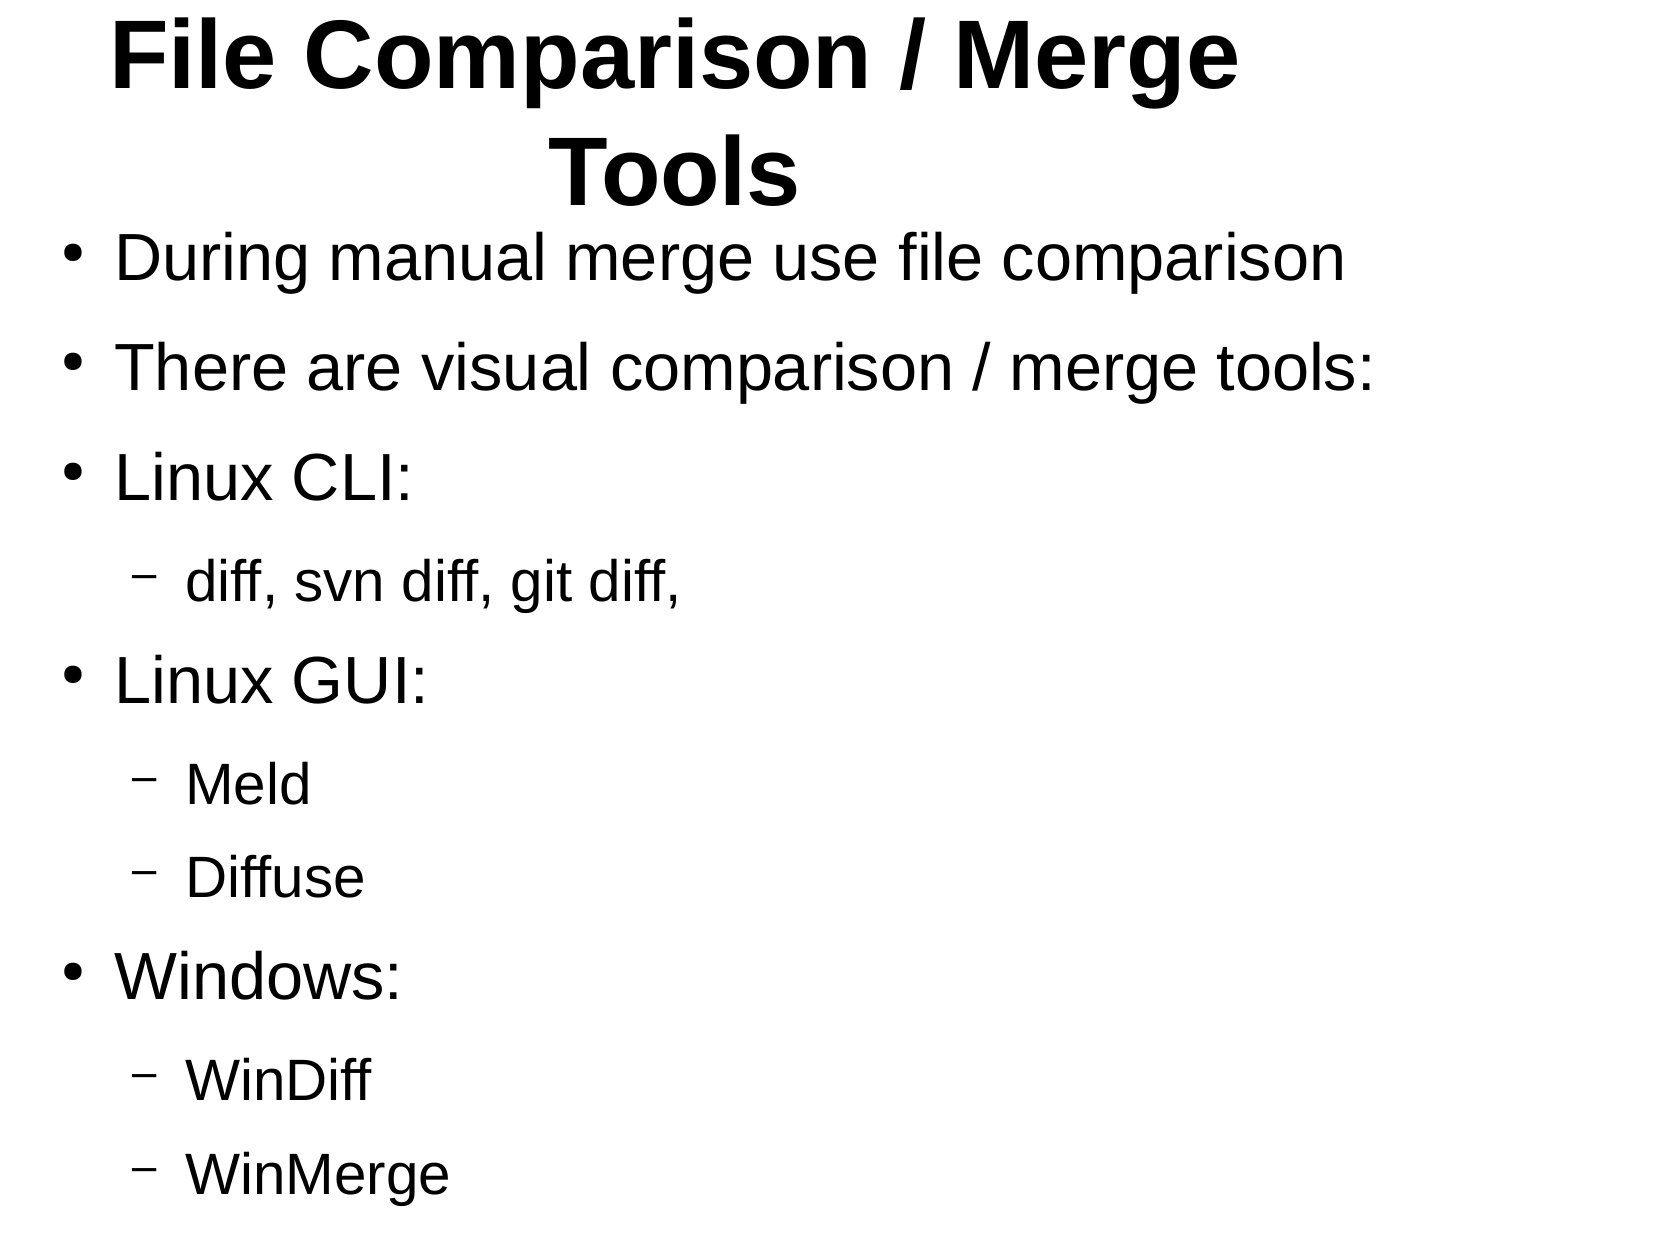

File Comparison / Merge Tools
# During manual merge use file comparison
There are visual comparison / merge tools:
Linux CLI:
diff, svn diff, git diff,
Linux GUI:
Meld
Diffuse
Windows:
WinDiff
WinMerge